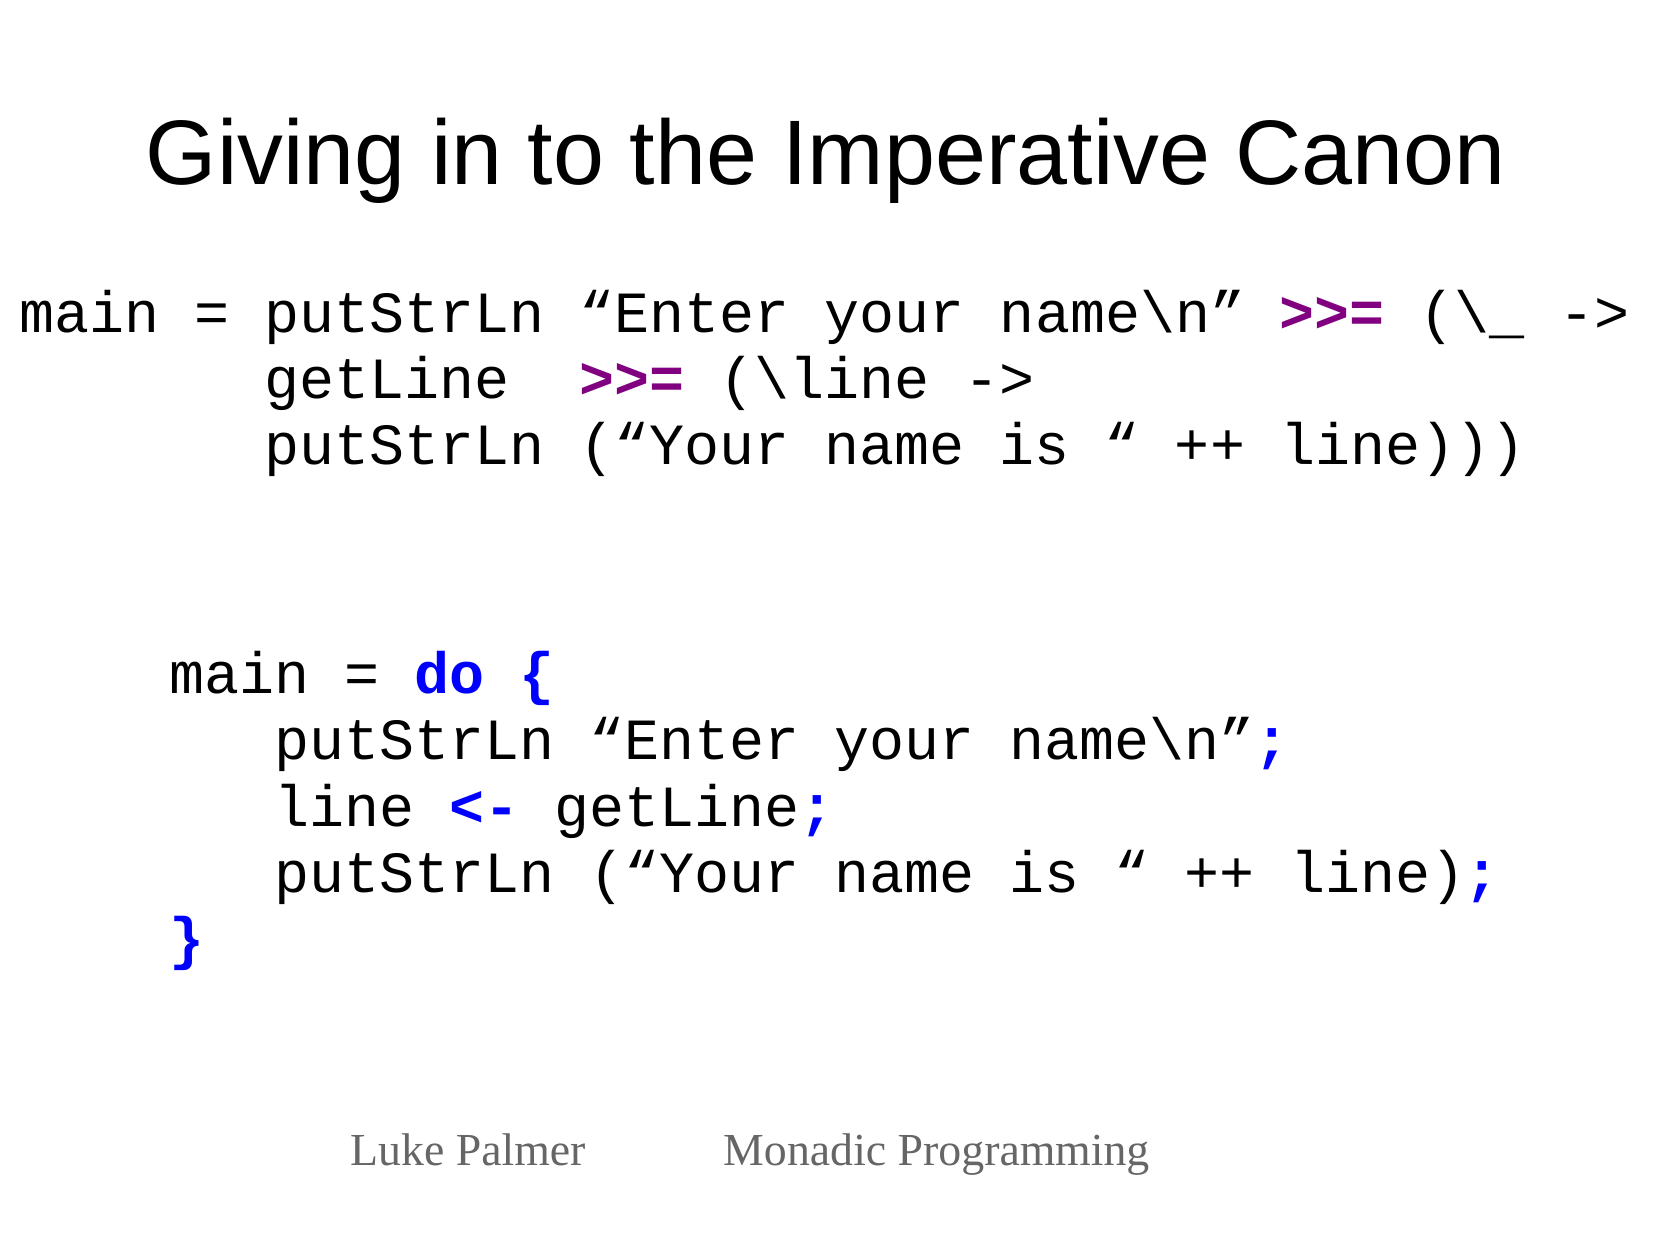

# Giving in to the Imperative Canon
main = putStrLn “Enter your name\n” >>= (\_ ->
 getLine >>= (\line ->
 putStrLn (“Your name is “ ++ line)))
main = do {
 putStrLn “Enter your name\n”;
 line <- getLine;
 putStrLn (“Your name is “ ++ line);
}